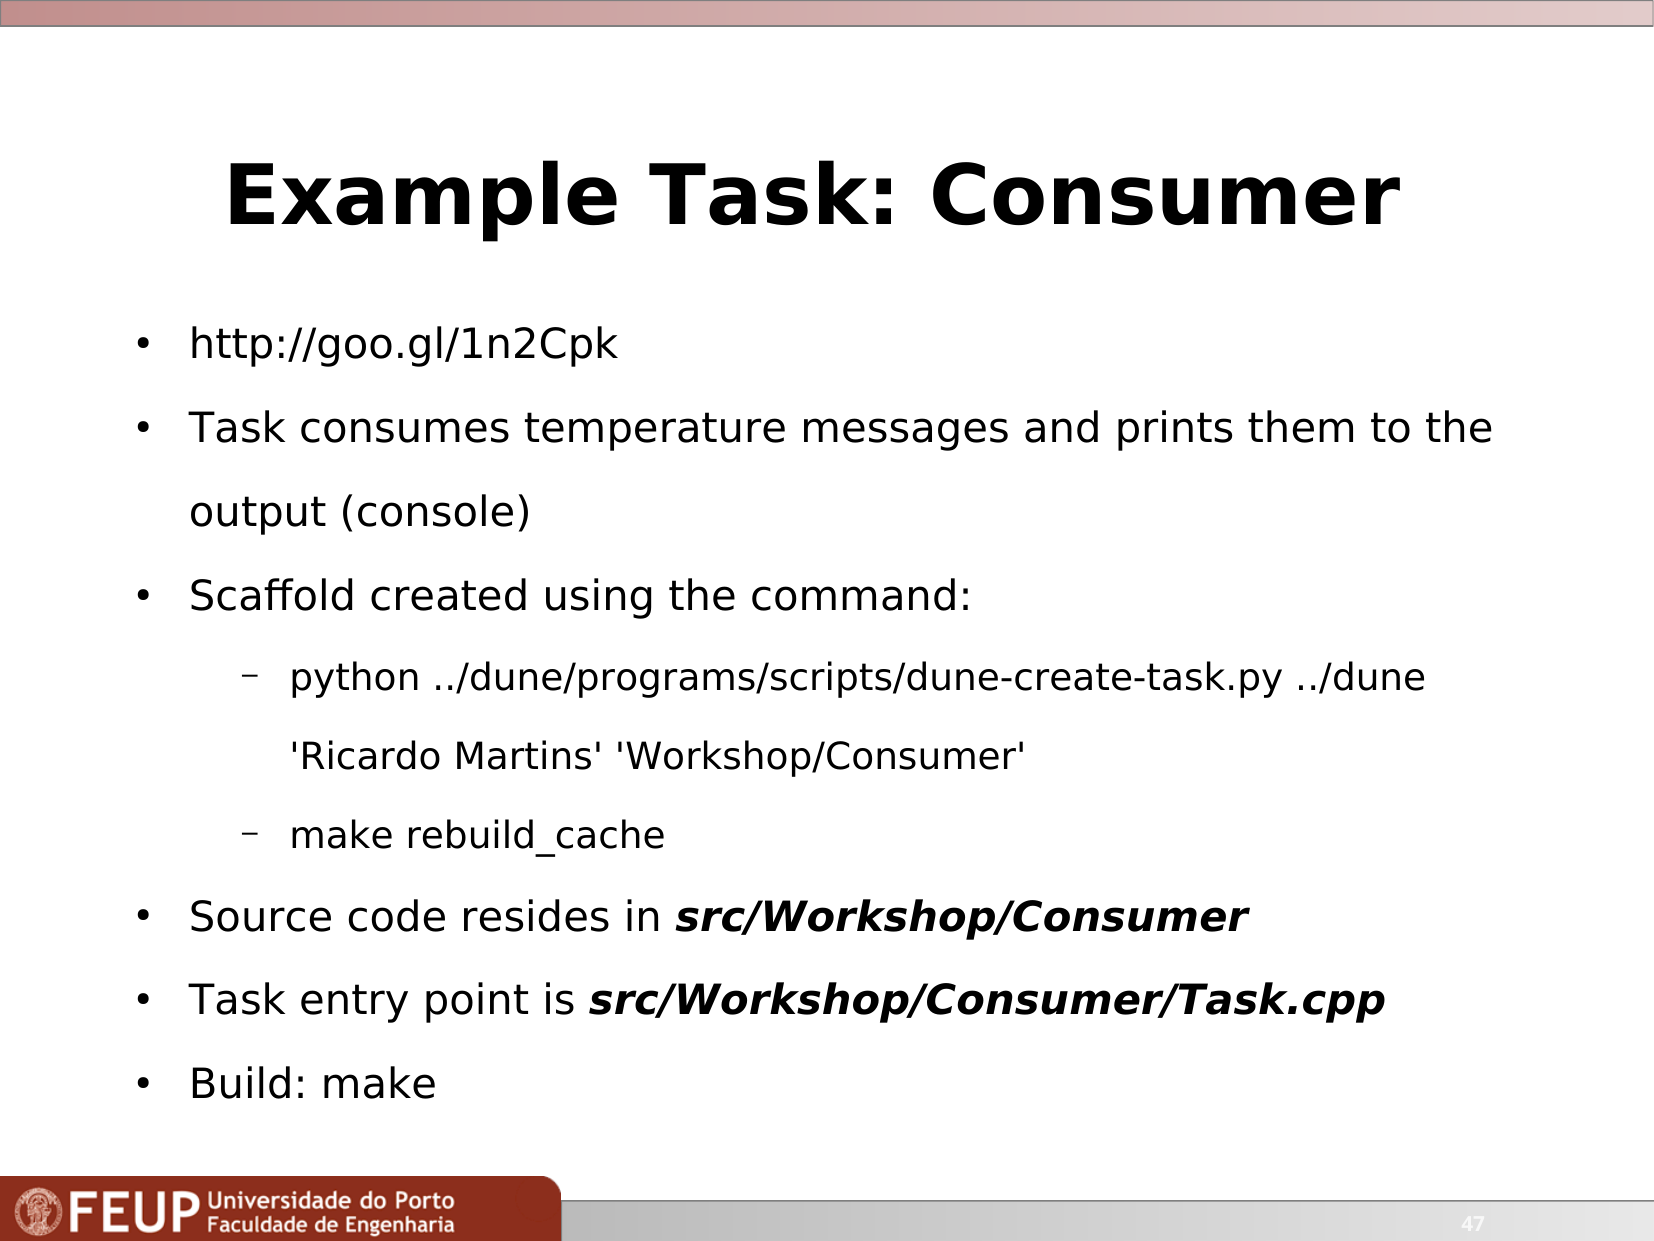

# Example Task: Consumer
http://goo.gl/1n2Cpk
Task consumes temperature messages and prints them to the output (console)
Scaffold created using the command:
python ../dune/programs/scripts/dune-create-task.py ../dune 'Ricardo Martins' 'Workshop/Consumer'
make rebuild_cache
Source code resides in src/Workshop/Consumer
Task entry point is src/Workshop/Consumer/Task.cpp
Build: make